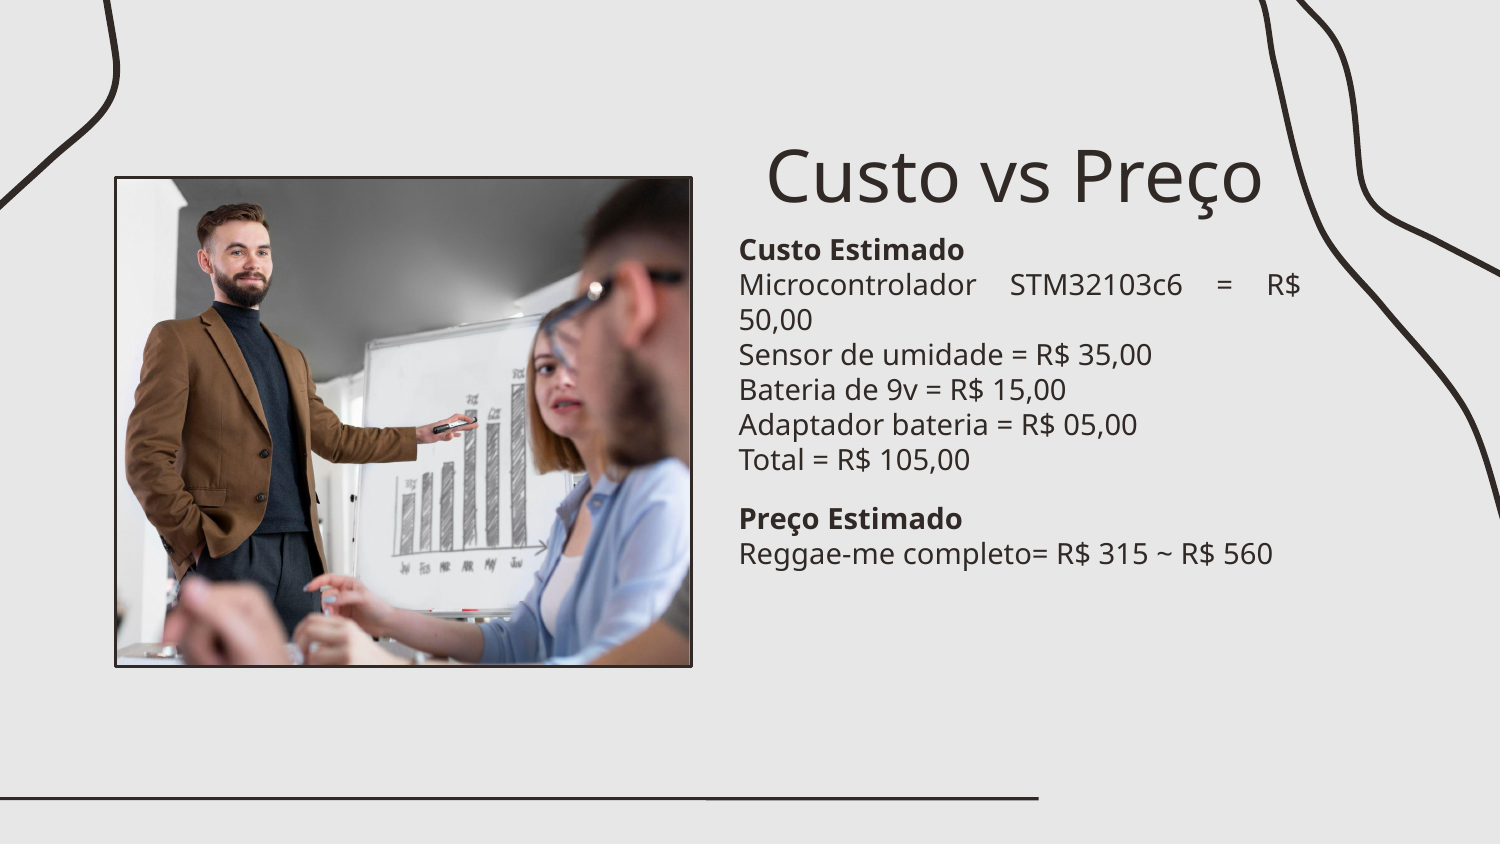

# Custo vs Preço
Custo Estimado
Microcontrolador STM32103c6 = R$ 50,00
Sensor de umidade = R$ 35,00
Bateria de 9v = R$ 15,00
Adaptador bateria = R$ 05,00
Total = R$ 105,00
Preço Estimado
Reggae-me completo= R$ 315 ~ R$ 560